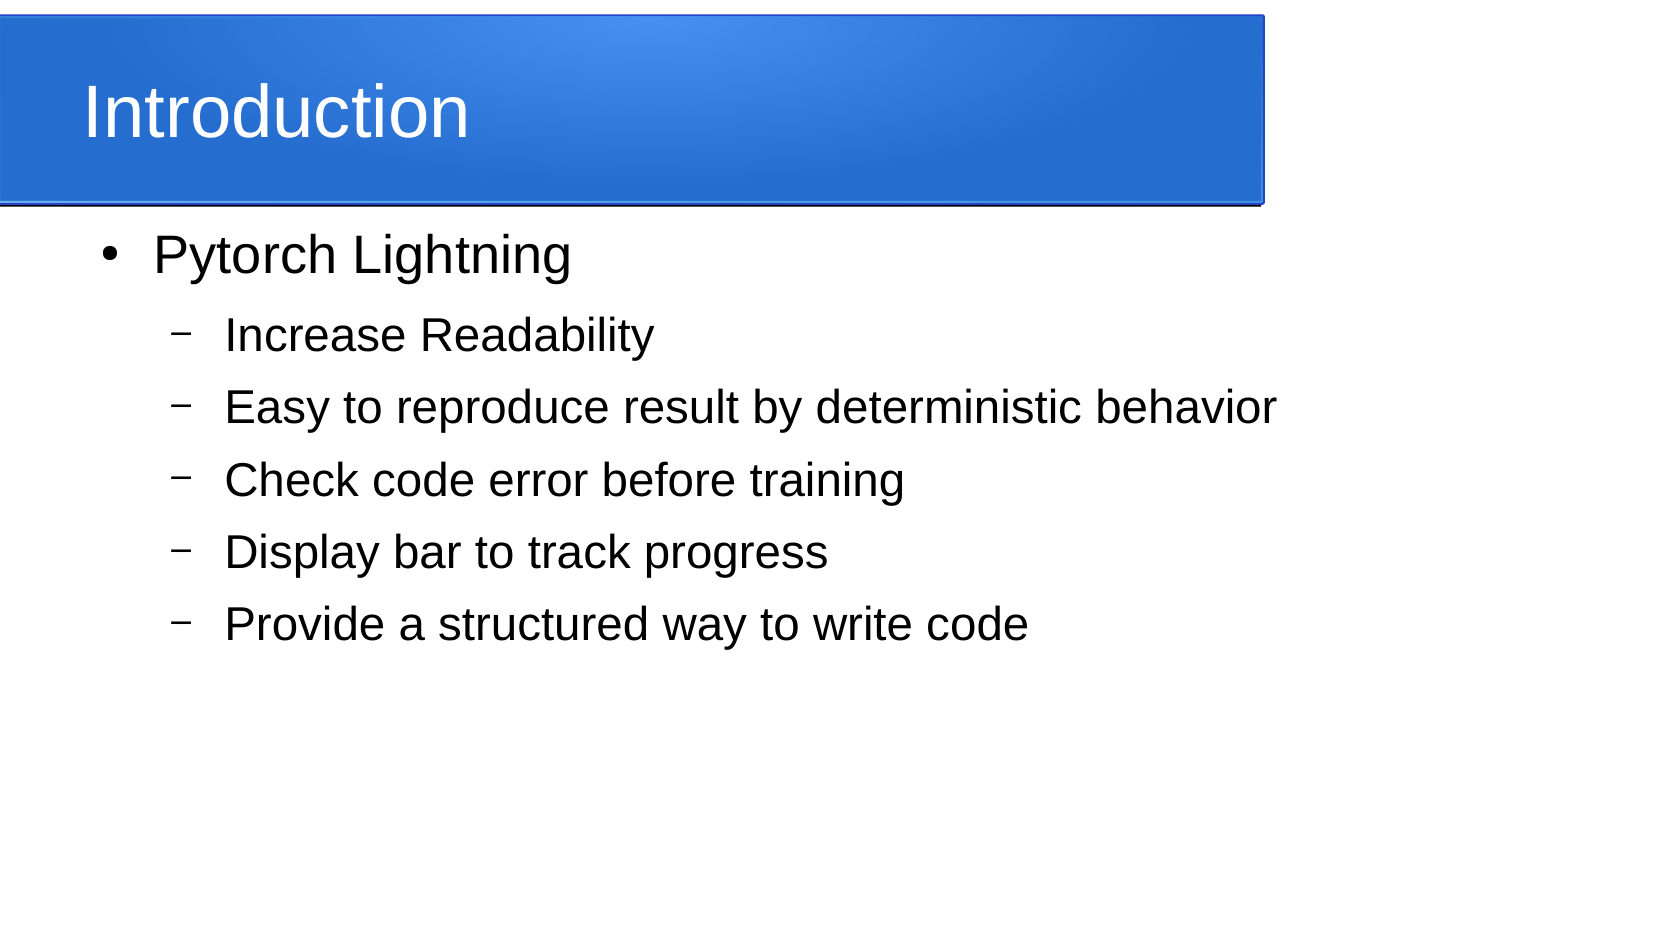

# Introduction
Pytorch Lightning
Increase Readability
Easy to reproduce result by deterministic behavior
Check code error before training
Display bar to track progress
Provide a structured way to write code